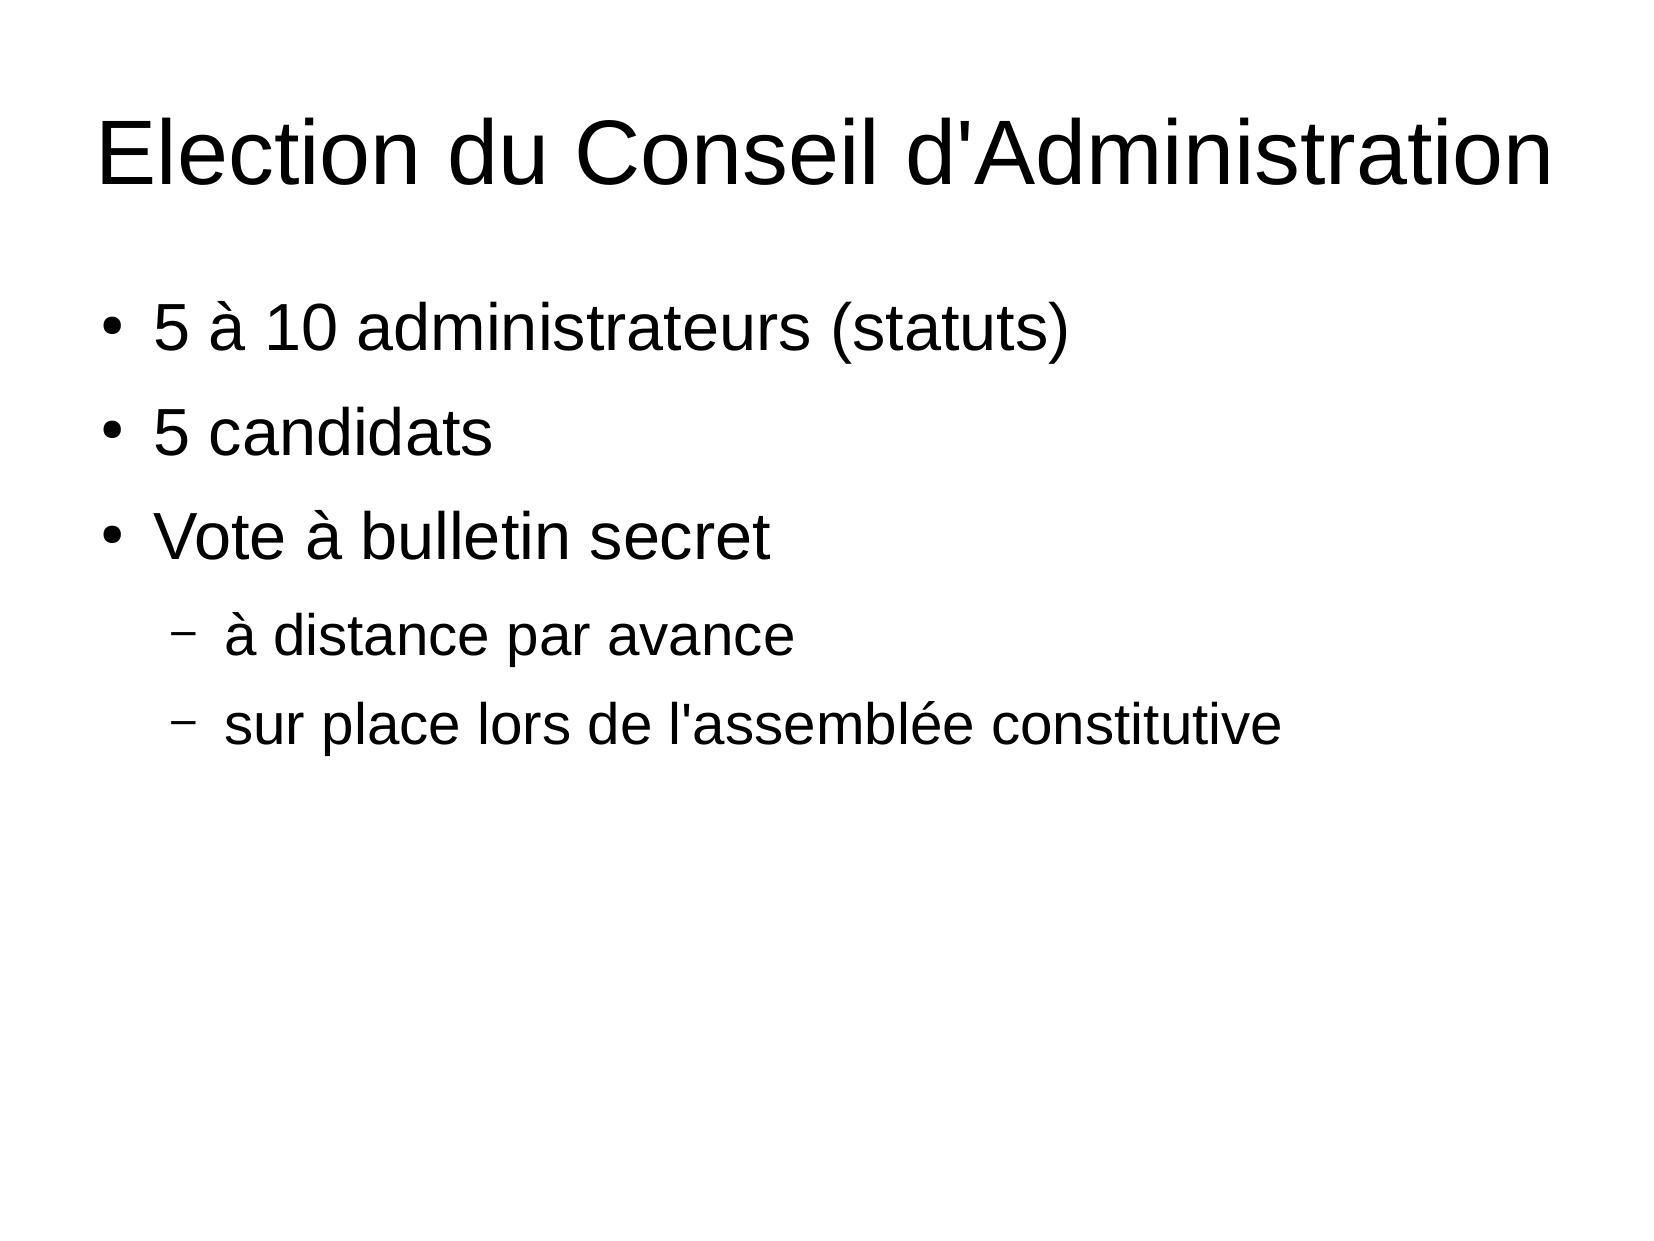

# Election du Conseil d'Administration
5 à 10 administrateurs (statuts)
5 candidats
Vote à bulletin secret
à distance par avance
sur place lors de l'assemblée constitutive